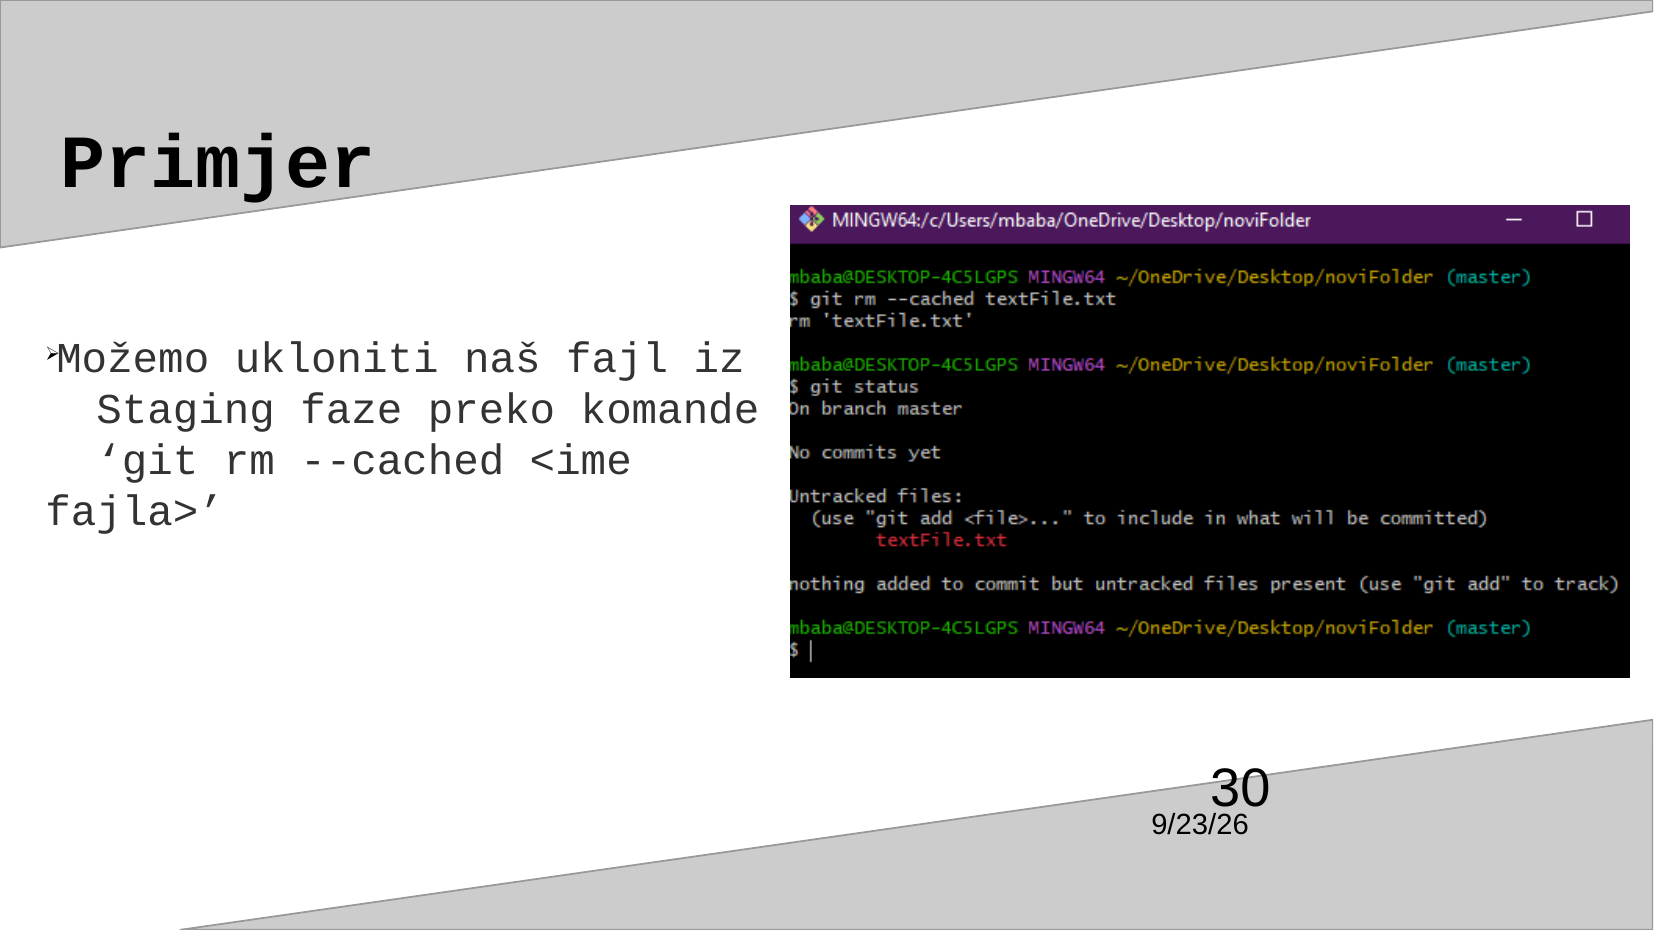

Primjer
Možemo ukloniti naš fajl iz
 Staging faze preko komande
 ‘git rm --cached <ime fajla>’
29